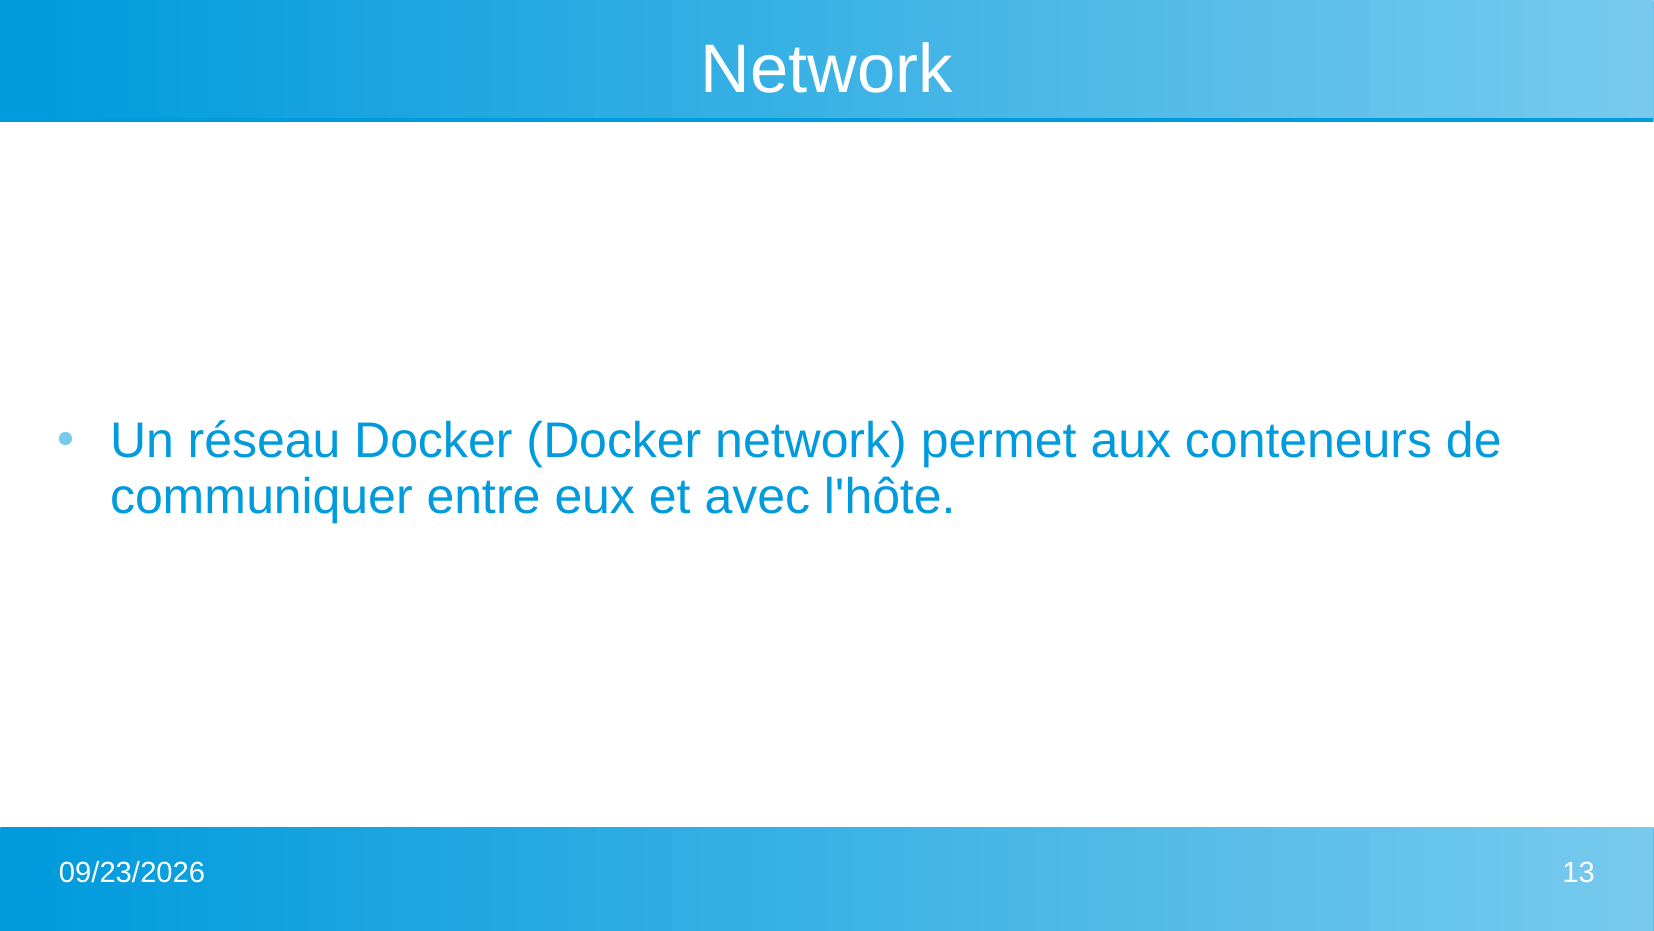

# Network
Un réseau Docker (Docker network) permet aux conteneurs de communiquer entre eux et avec l'hôte.
13